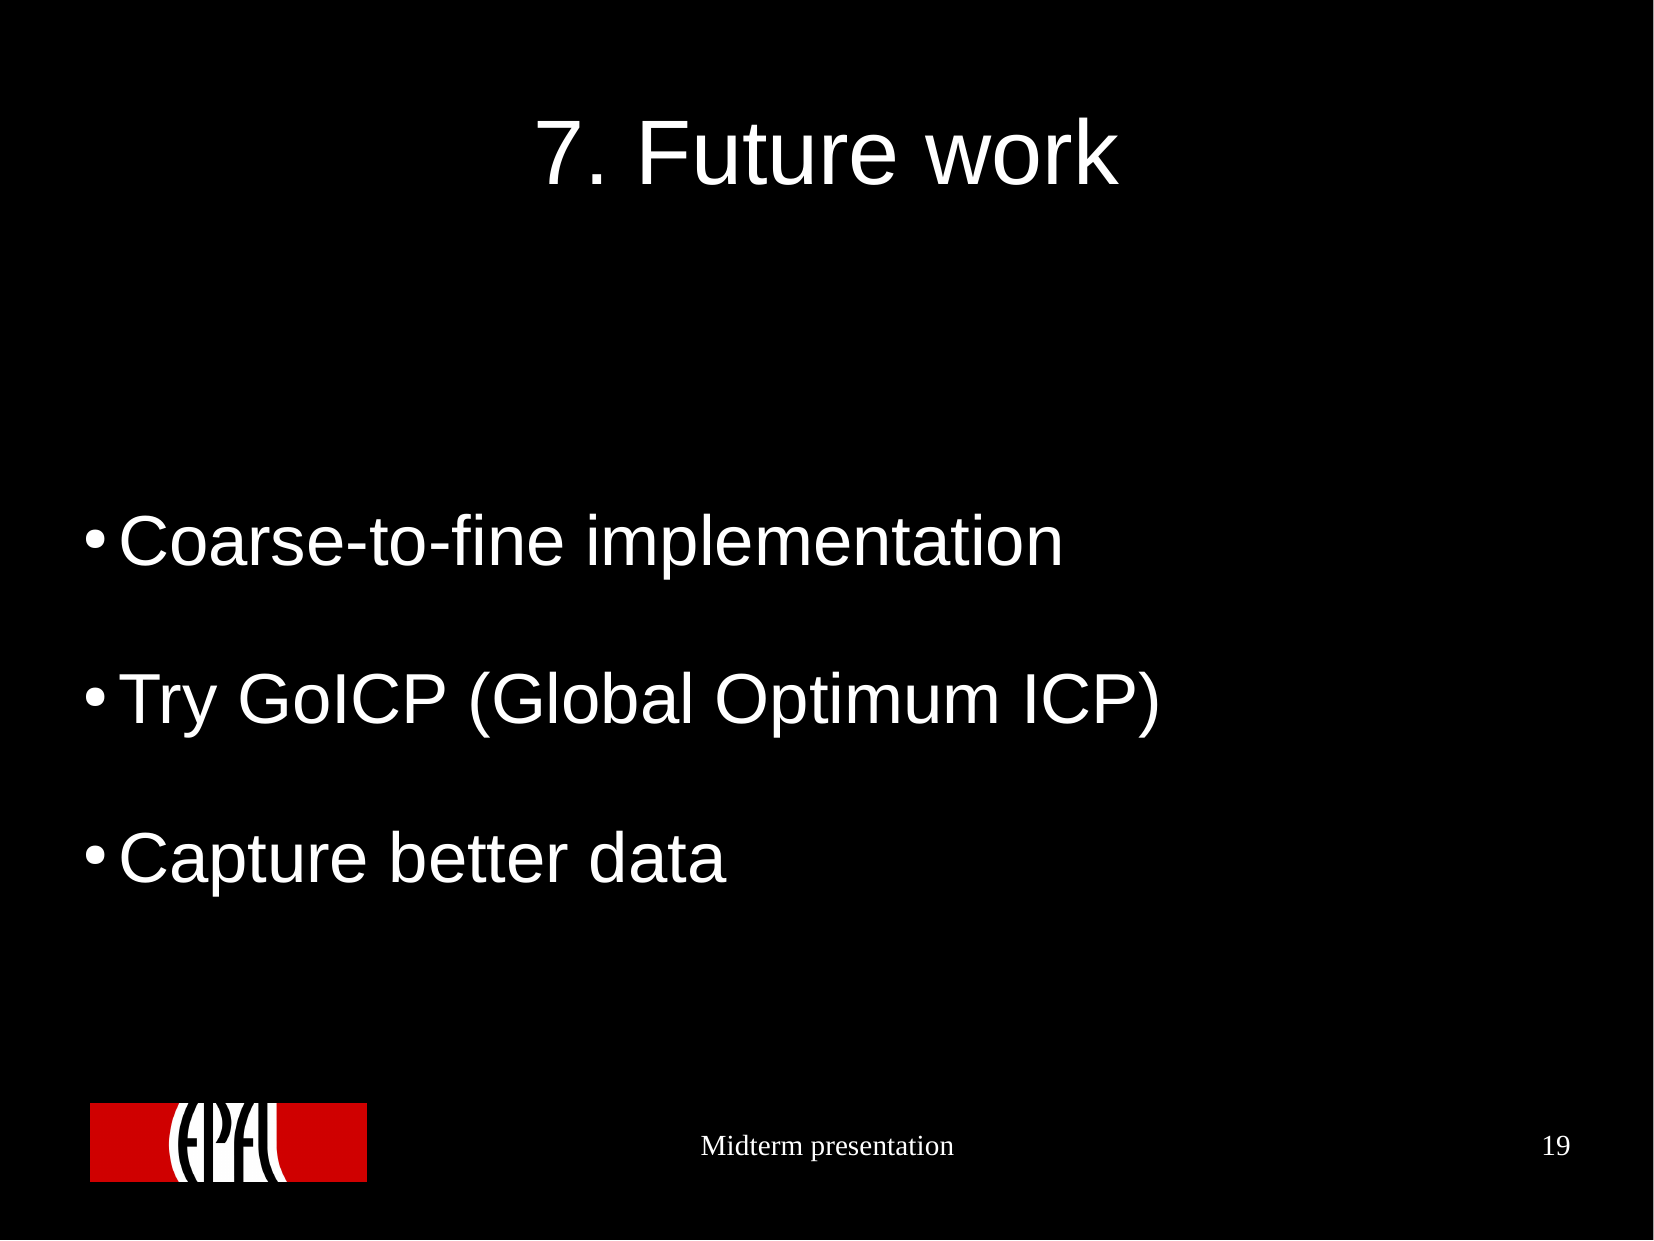

# 7. Future work
Coarse-to-fine implementation
Try GoICP (Global Optimum ICP)
Capture better data
Midterm presentation
19